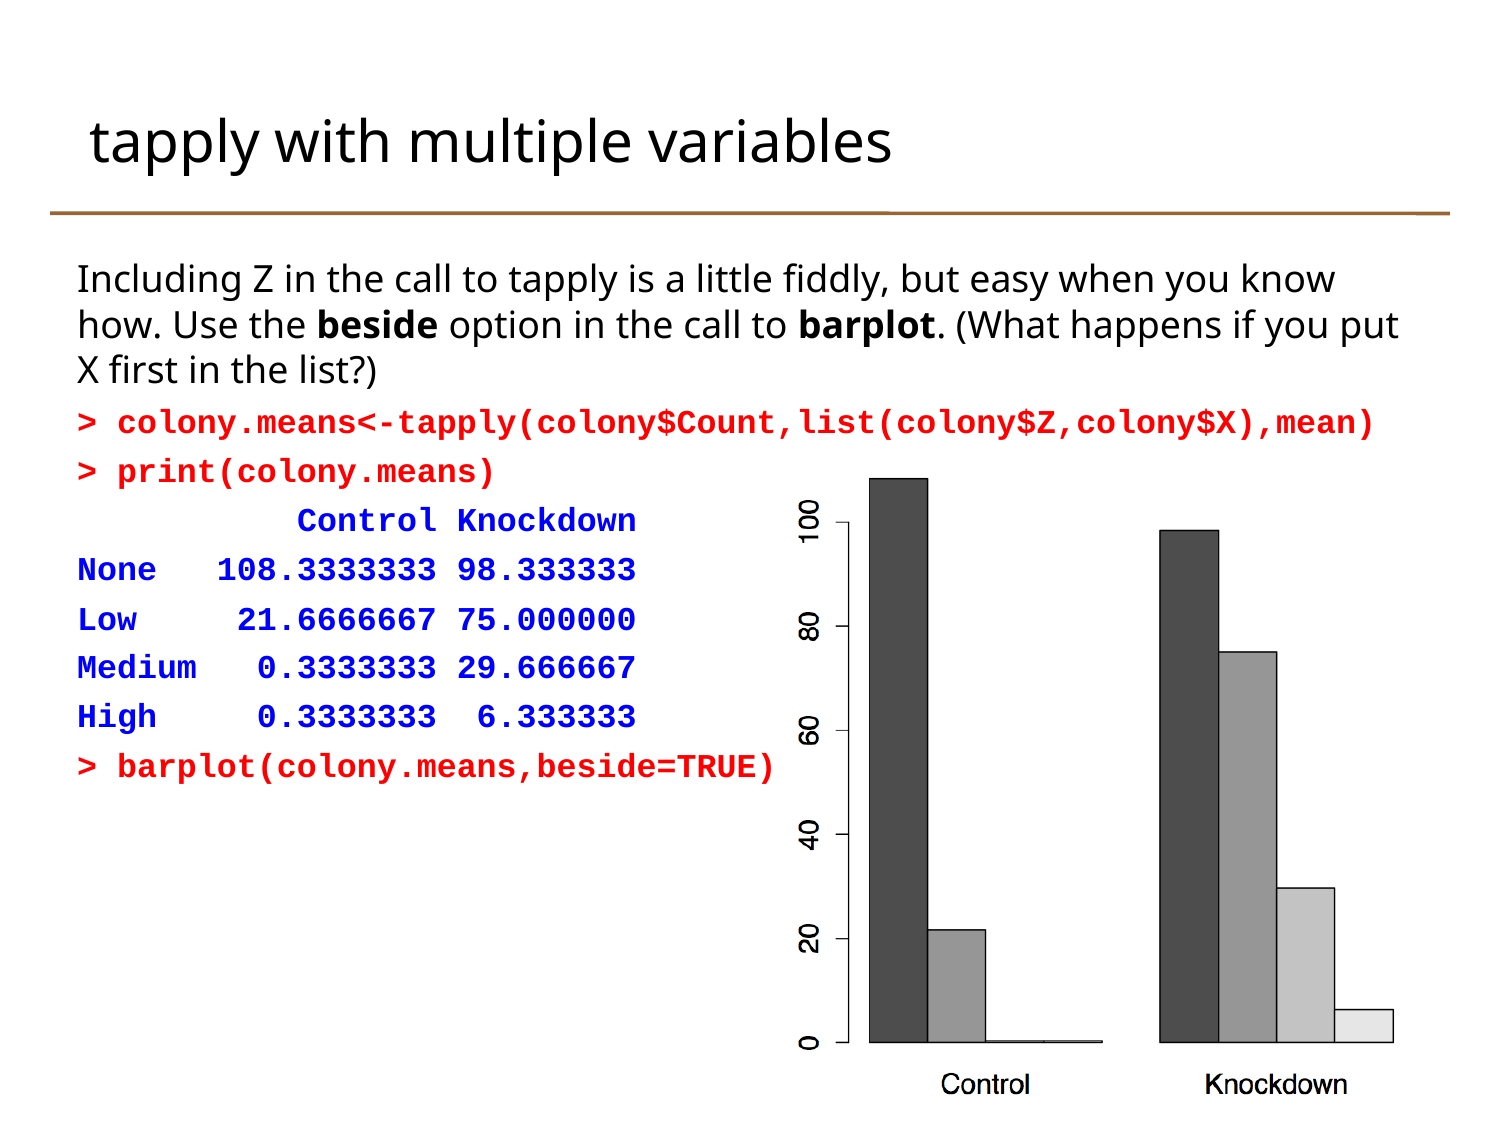

tapply with multiple variables
Including Z in the call to tapply is a little fiddly, but easy when you know how. Use the beside option in the call to barplot. (What happens if you put X first in the list?)
> colony.means<-tapply(colony$Count,list(colony$Z,colony$X),mean)
> print(colony.means)
 Control Knockdown
None 108.3333333 98.333333
Low 21.6666667 75.000000
Medium 0.3333333 29.666667
High 0.3333333 6.333333
> barplot(colony.means,beside=TRUE)